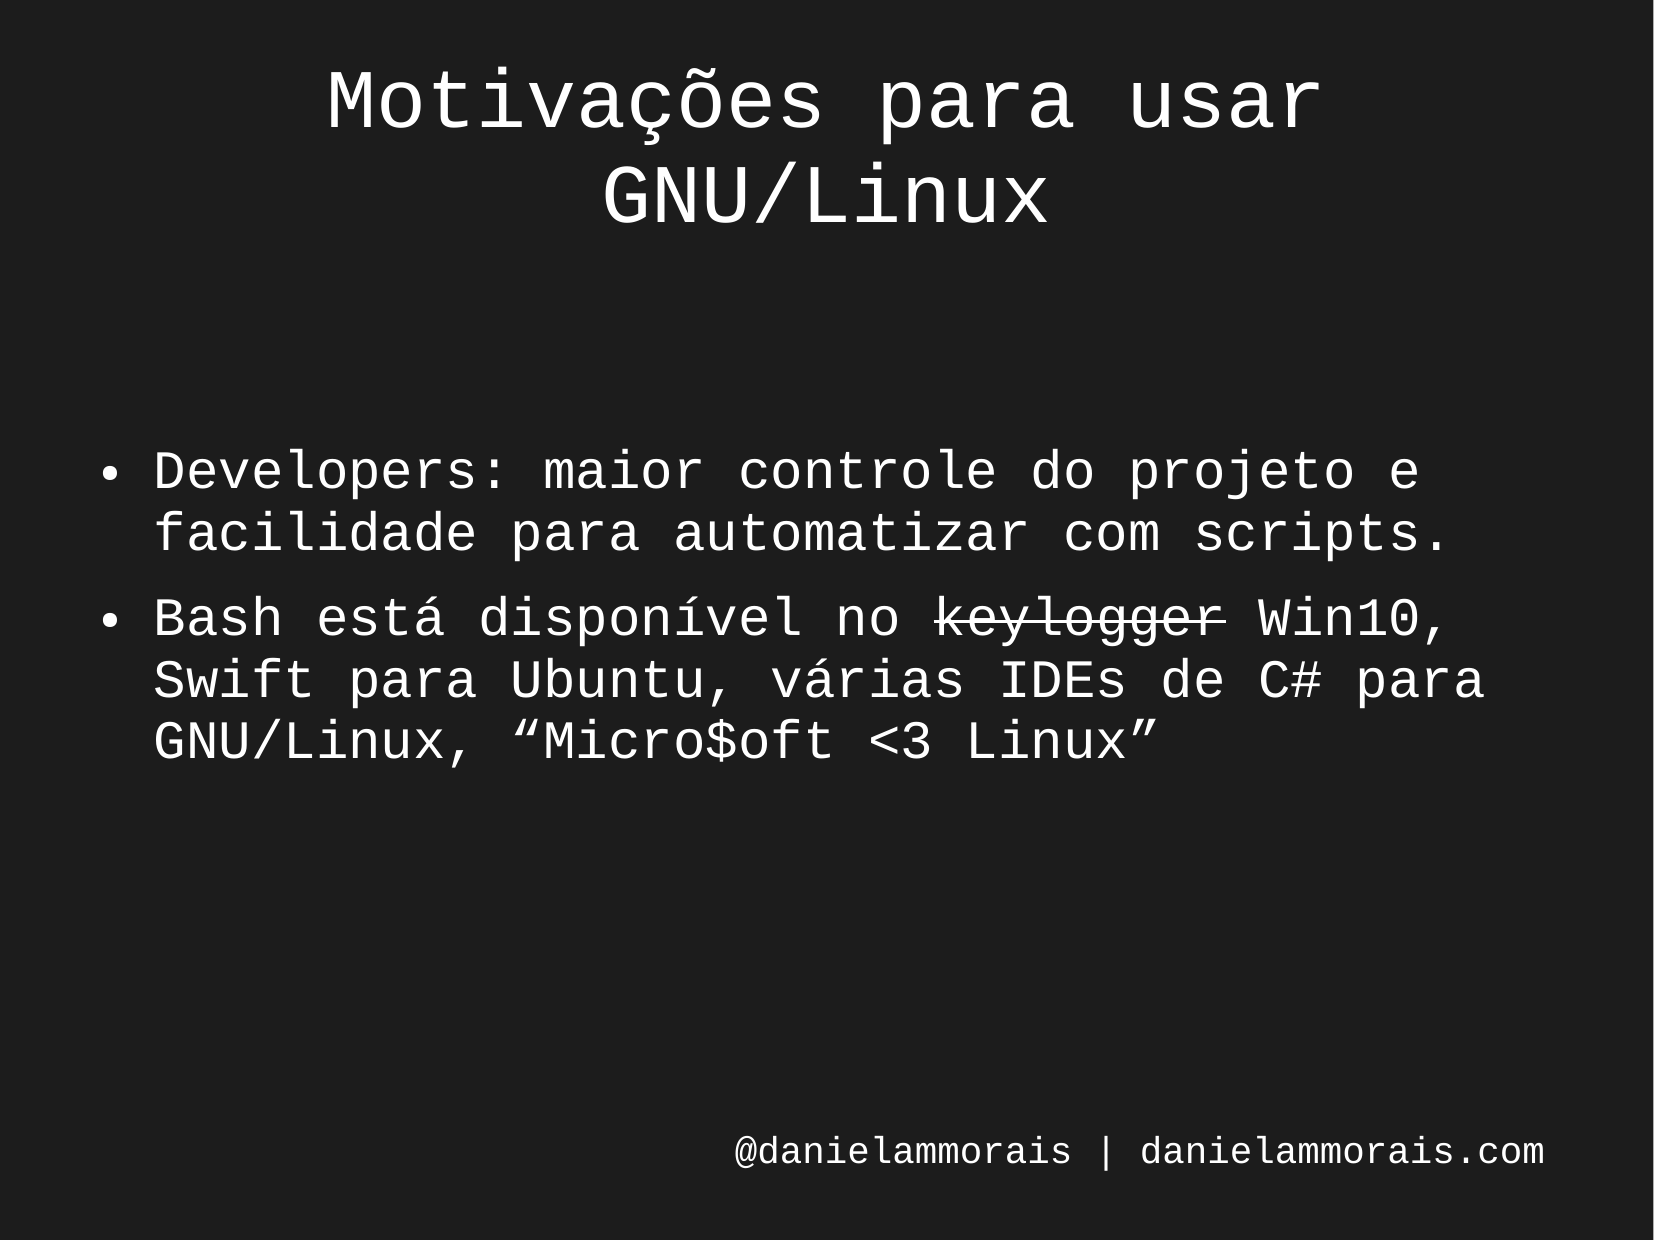

# Motivações para usar GNU/Linux
Developers: maior controle do projeto e facilidade para automatizar com scripts.
Bash está disponível no keylogger Win10, Swift para Ubuntu, várias IDEs de C# para GNU/Linux, “Micro$oft <3 Linux”
@danielammorais | danielammorais.com